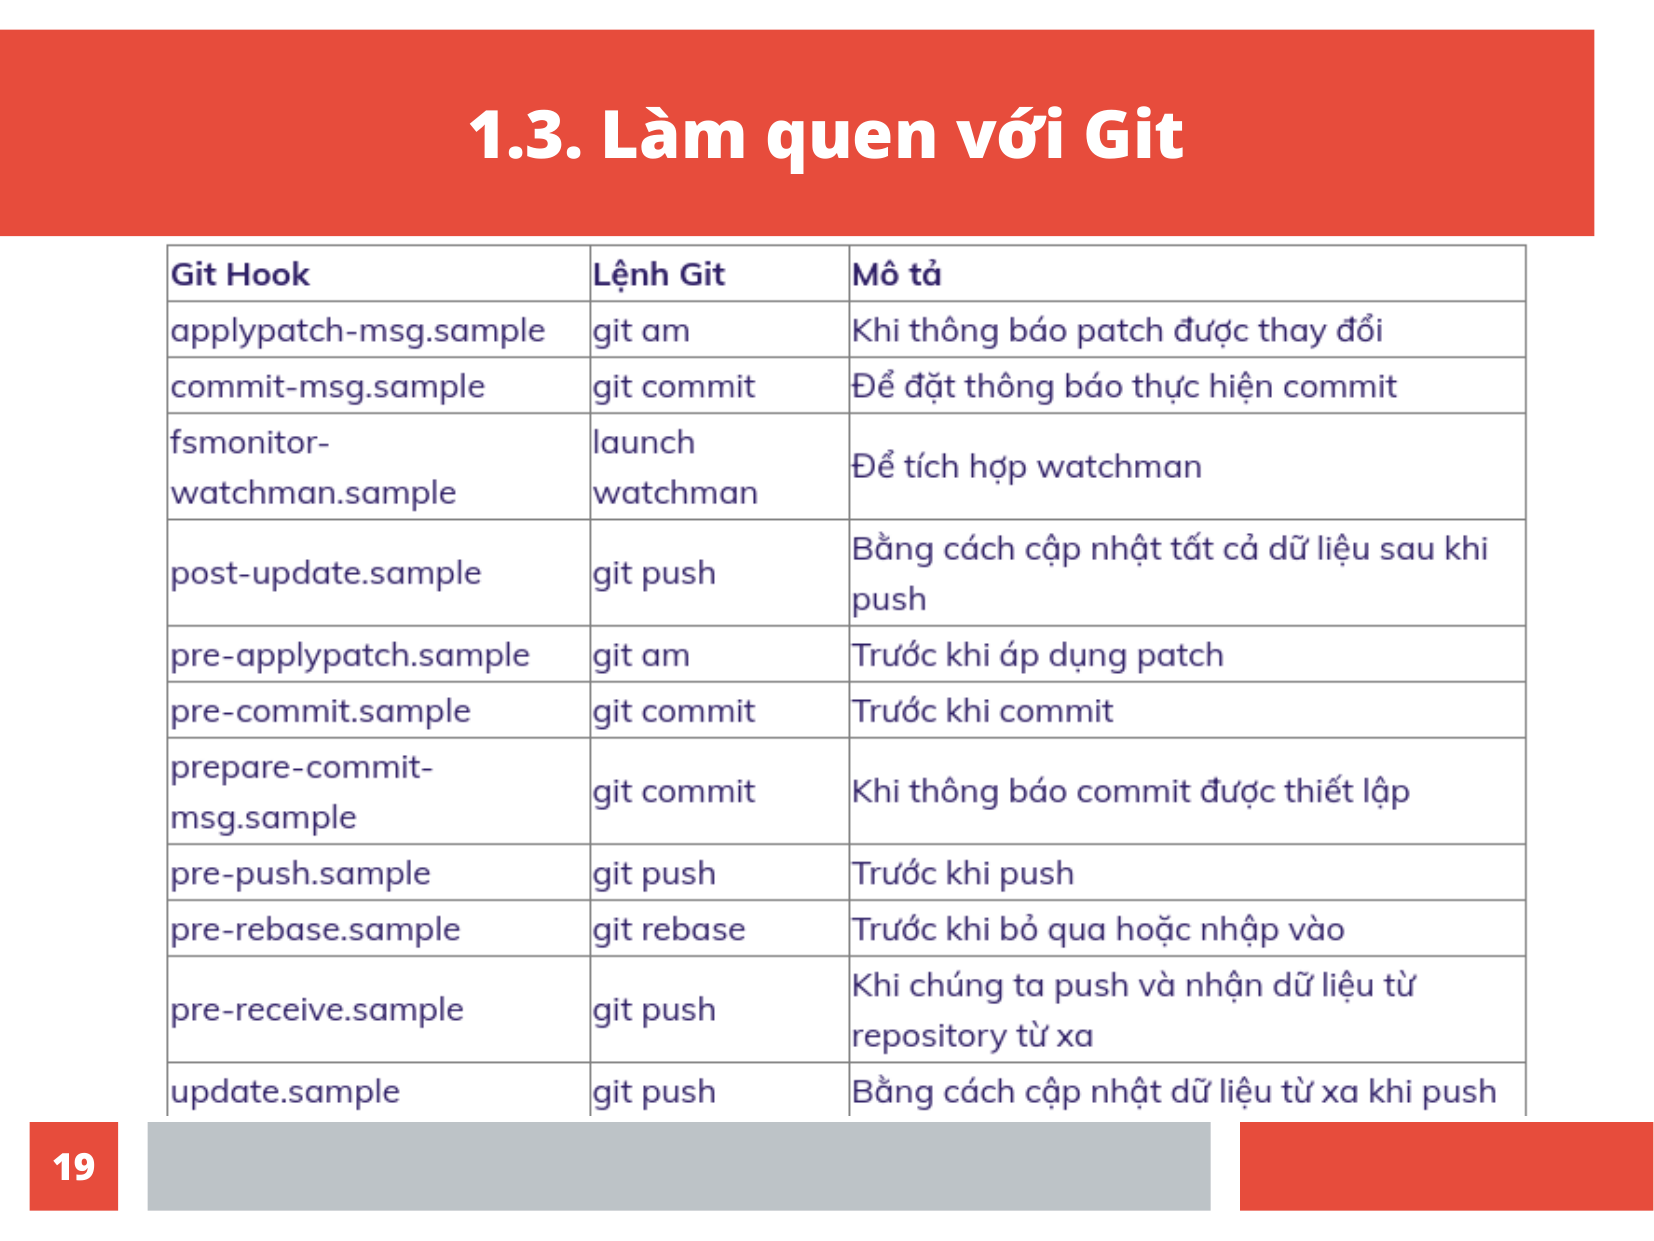

# 1.3. Làm quen với Git
19